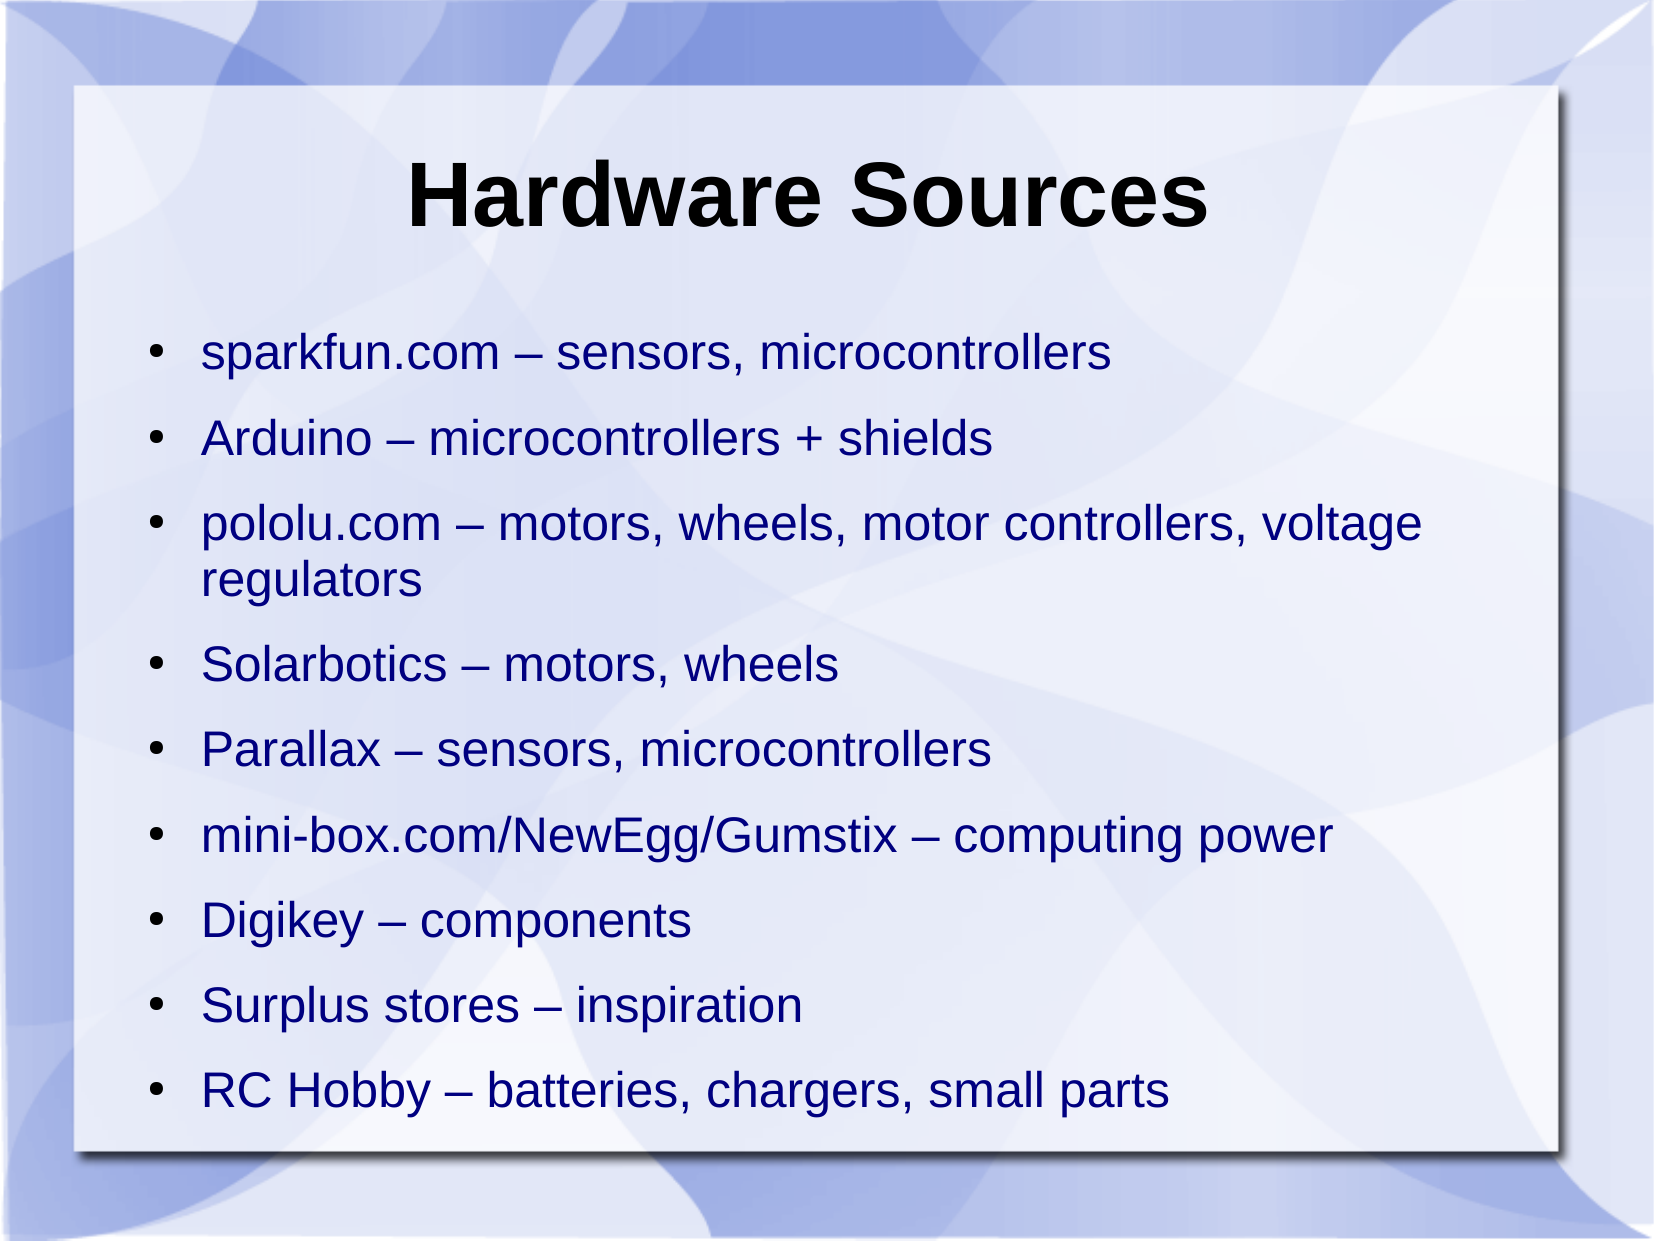

# Hardware Sources
sparkfun.com – sensors, microcontrollers
Arduino – microcontrollers + shields
pololu.com – motors, wheels, motor controllers, voltage regulators
Solarbotics – motors, wheels
Parallax – sensors, microcontrollers
mini-box.com/NewEgg/Gumstix – computing power
Digikey – components
Surplus stores – inspiration
RC Hobby – batteries, chargers, small parts